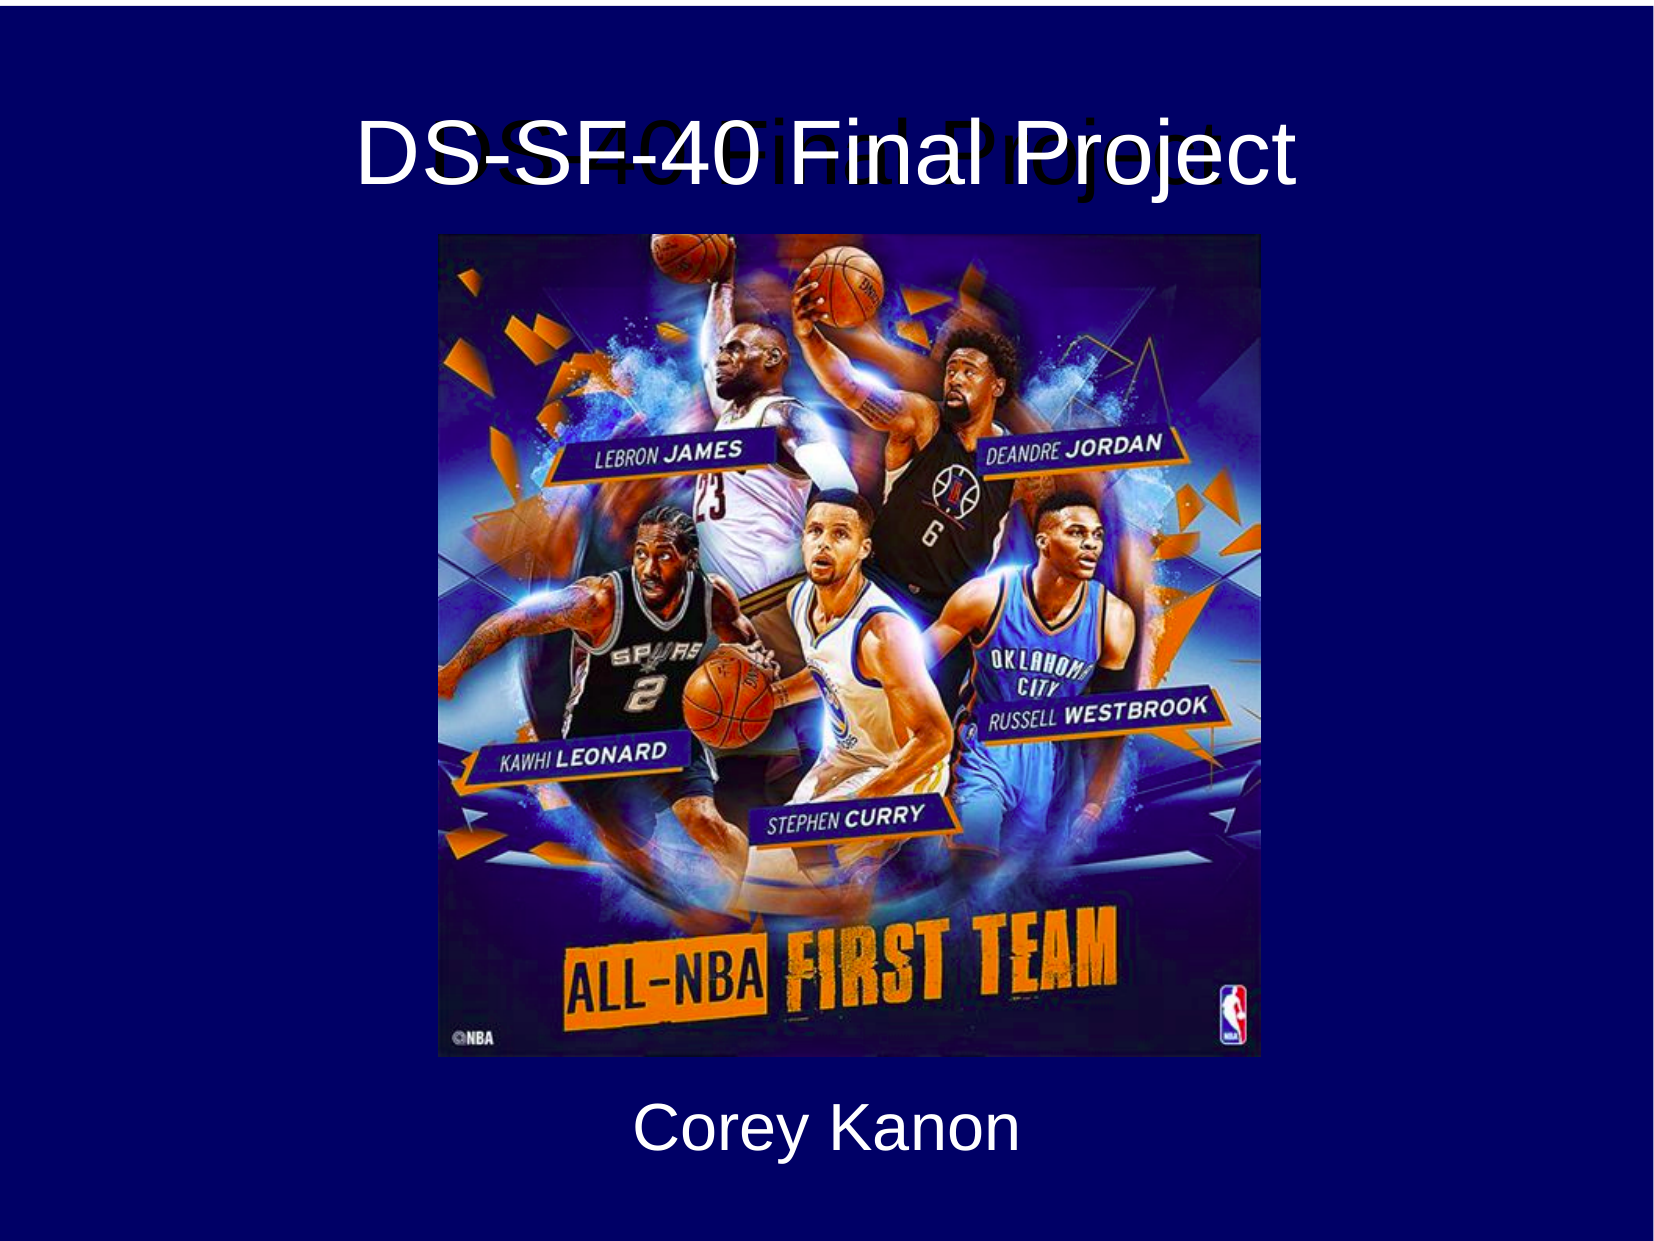

#
DS-40 Final Project
DS-SF-40 Final Project
Corey Kanon